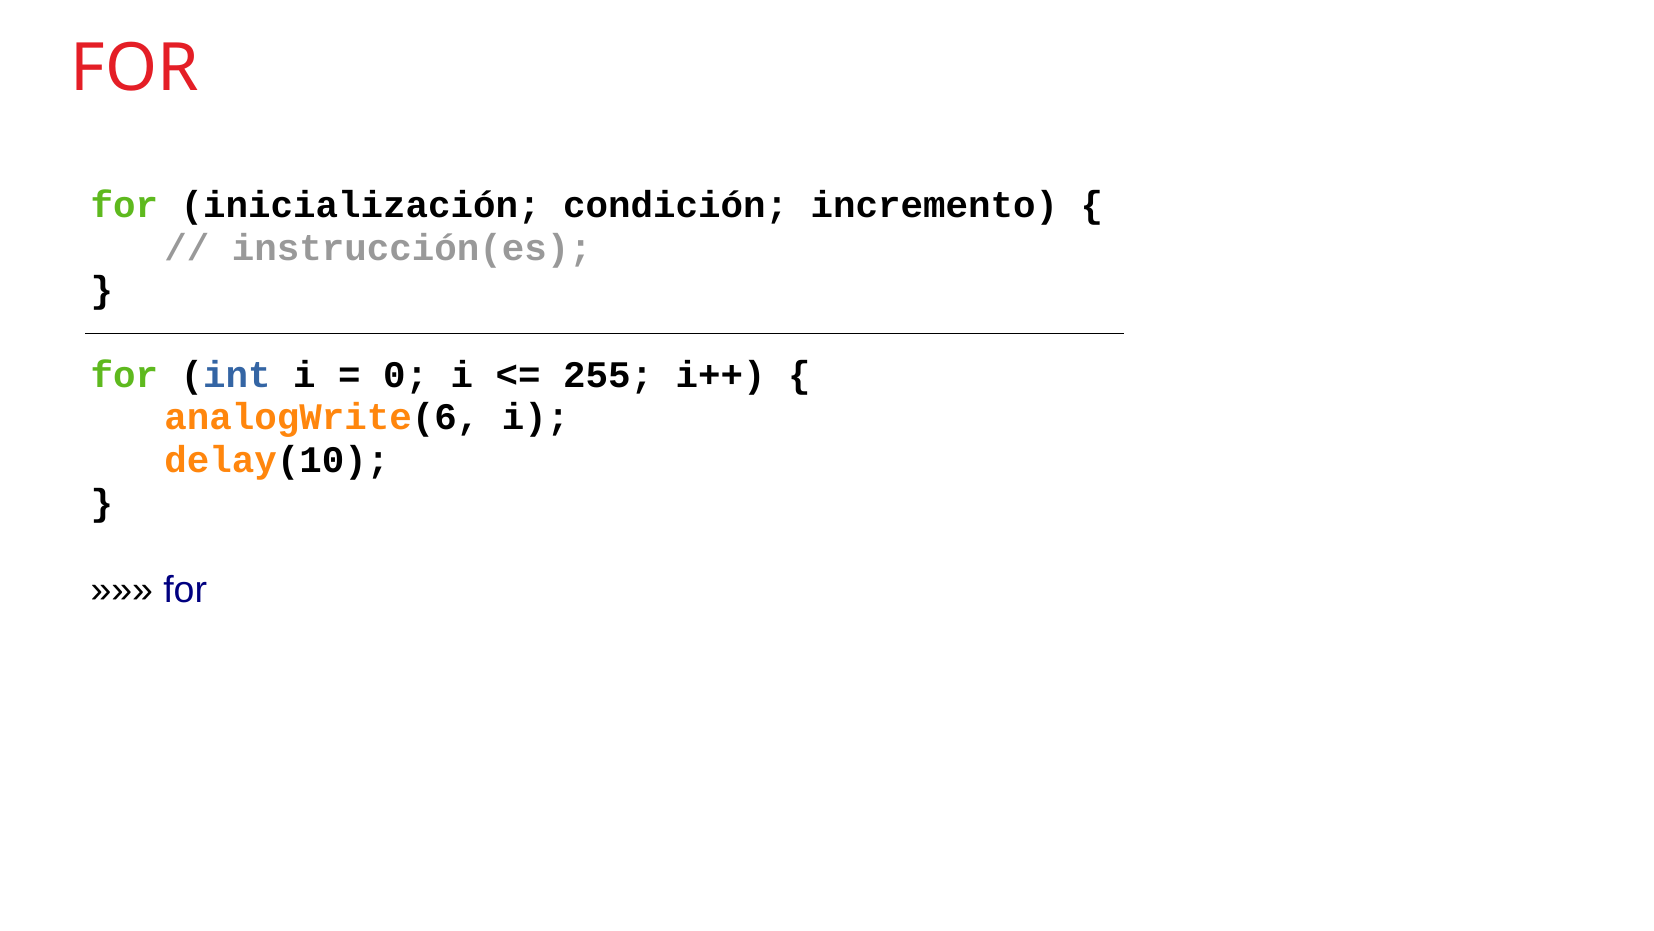

# FOR
for (inicialización; condición; incremento) {
	// instrucción(es);
}
for (int i = 0; i <= 255; i++) {
	analogWrite(6, i);
	delay(10);
}
»»» for